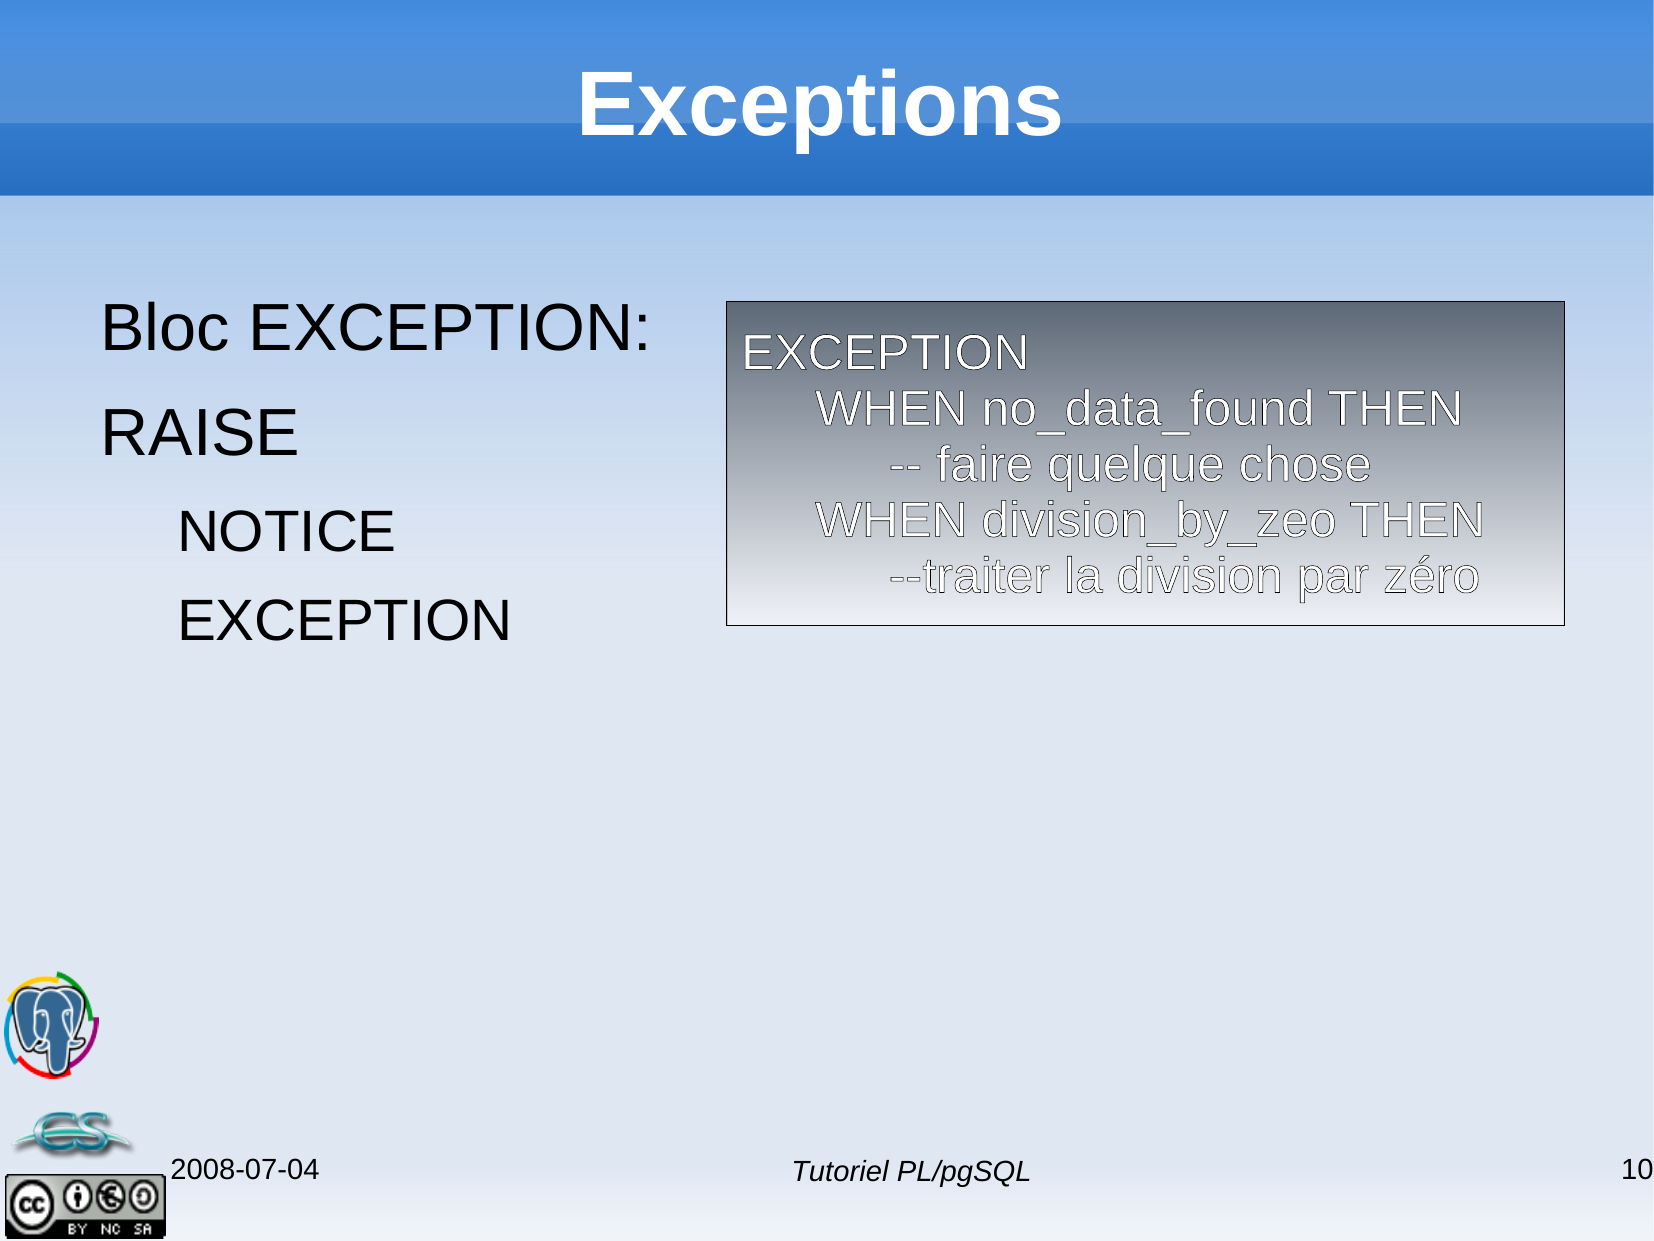

# Exceptions
Bloc EXCEPTION:
RAISE
NOTICE
EXCEPTION
EXCEPTION
	WHEN no_data_found THEN
		-- faire quelque chose
	WHEN division_by_zeo THEN
		--traiter la division par zéro
2008-07-04
10
Tutoriel PL/pgSQL